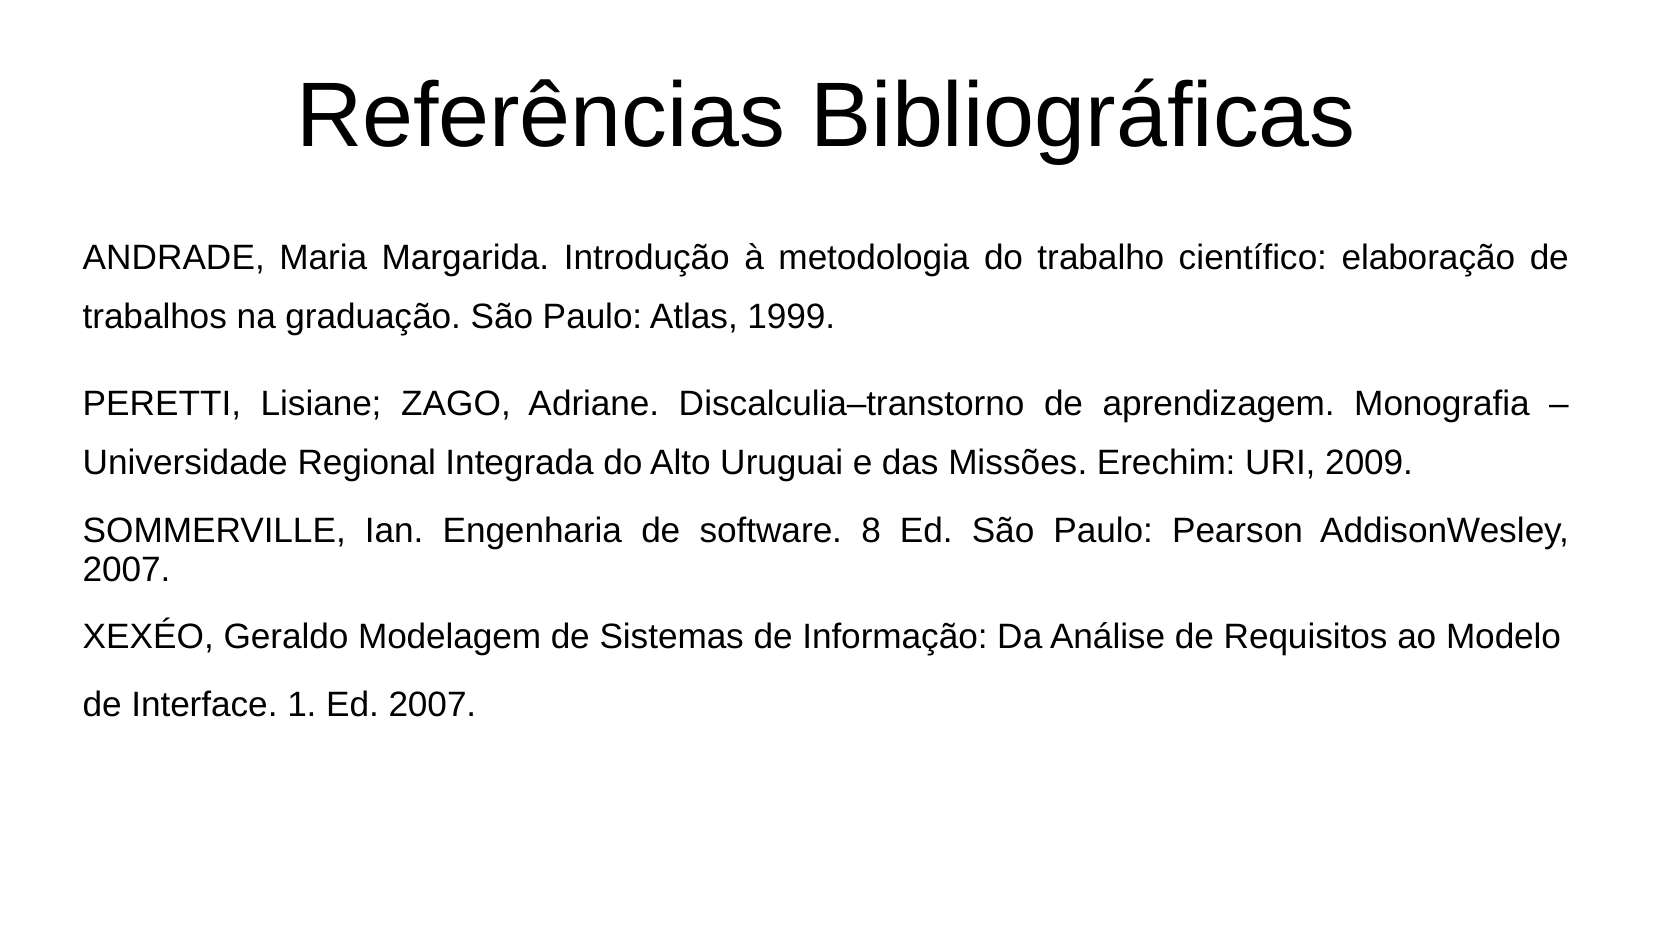

# Referências Bibliográficas
ANDRADE, Maria Margarida. Introdução à metodologia do trabalho científico: elaboração de trabalhos na graduação. São Paulo: Atlas, 1999.
PERETTI, Lisiane; ZAGO, Adriane. Discalculia–transtorno de aprendizagem. Monografia – Universidade Regional Integrada do Alto Uruguai e das Missões. Erechim: URI, 2009.
SOMMERVILLE, Ian. Engenharia de software. 8 Ed. São Paulo: Pearson AddisonWesley, 2007.
XEXÉO, Geraldo Modelagem de Sistemas de Informação: Da Análise de Requisitos ao Modelo
de Interface. 1. Ed. 2007.